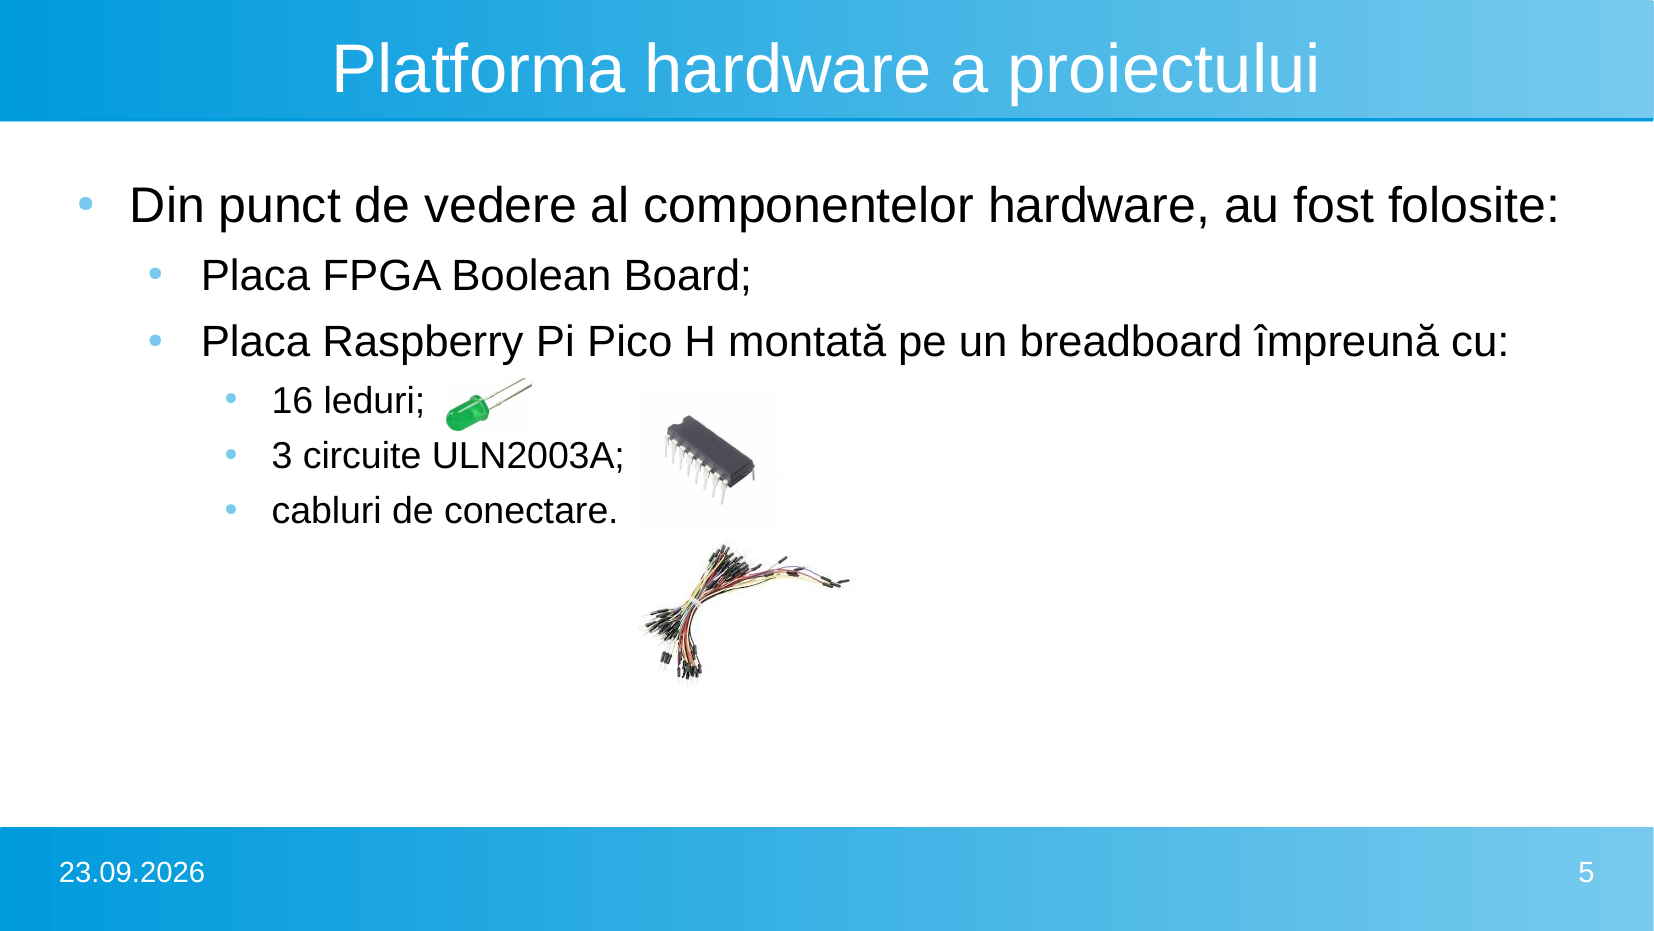

# Platforma hardware a proiectului
Din punct de vedere al componentelor hardware, au fost folosite:
Placa FPGA Boolean Board;
Placa Raspberry Pi Pico H montată pe un breadboard împreună cu:
16 leduri;
3 circuite ULN2003A;
cabluri de conectare.
5